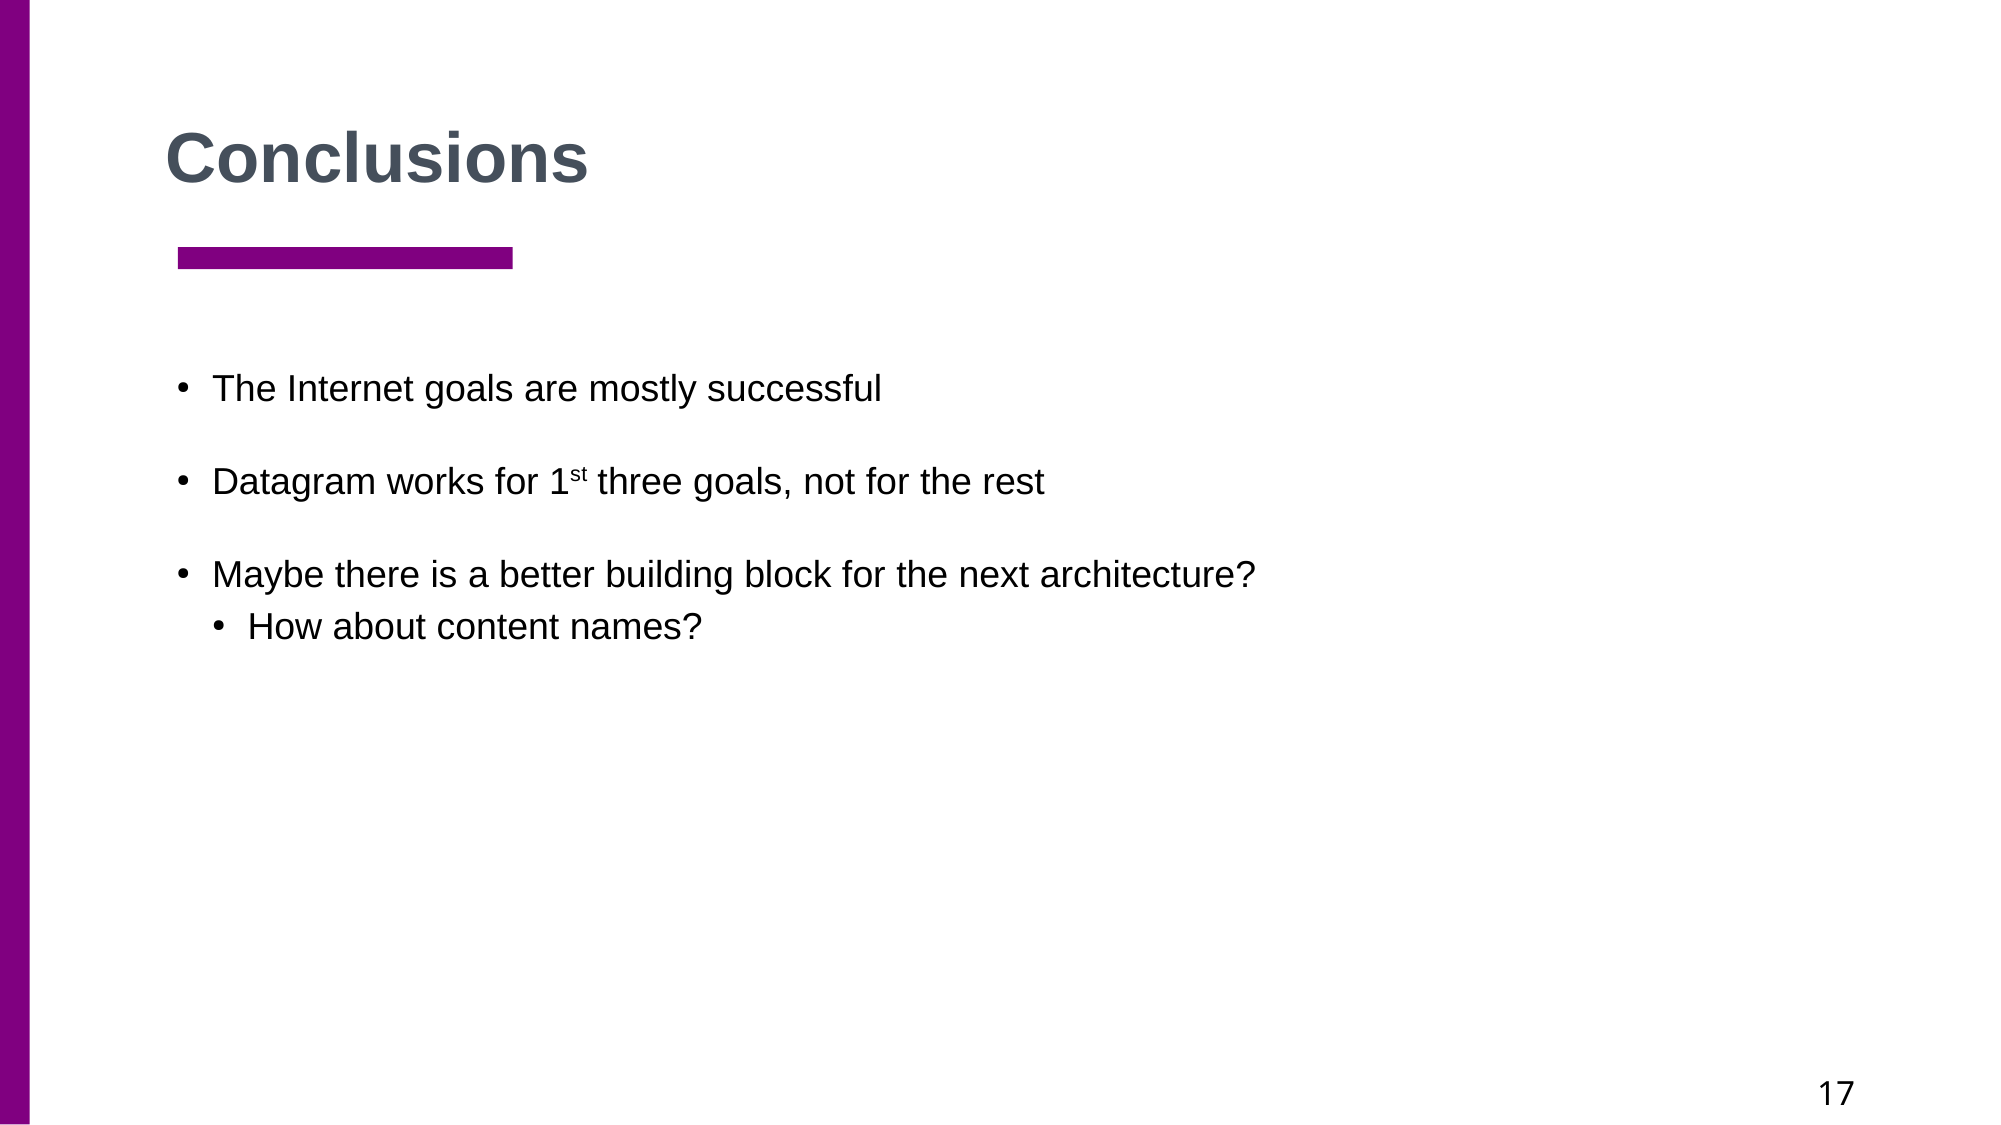

Conclusions
The Internet goals are mostly successful
Datagram works for 1st three goals, not for the rest
Maybe there is a better building block for the next architecture?
How about content names?